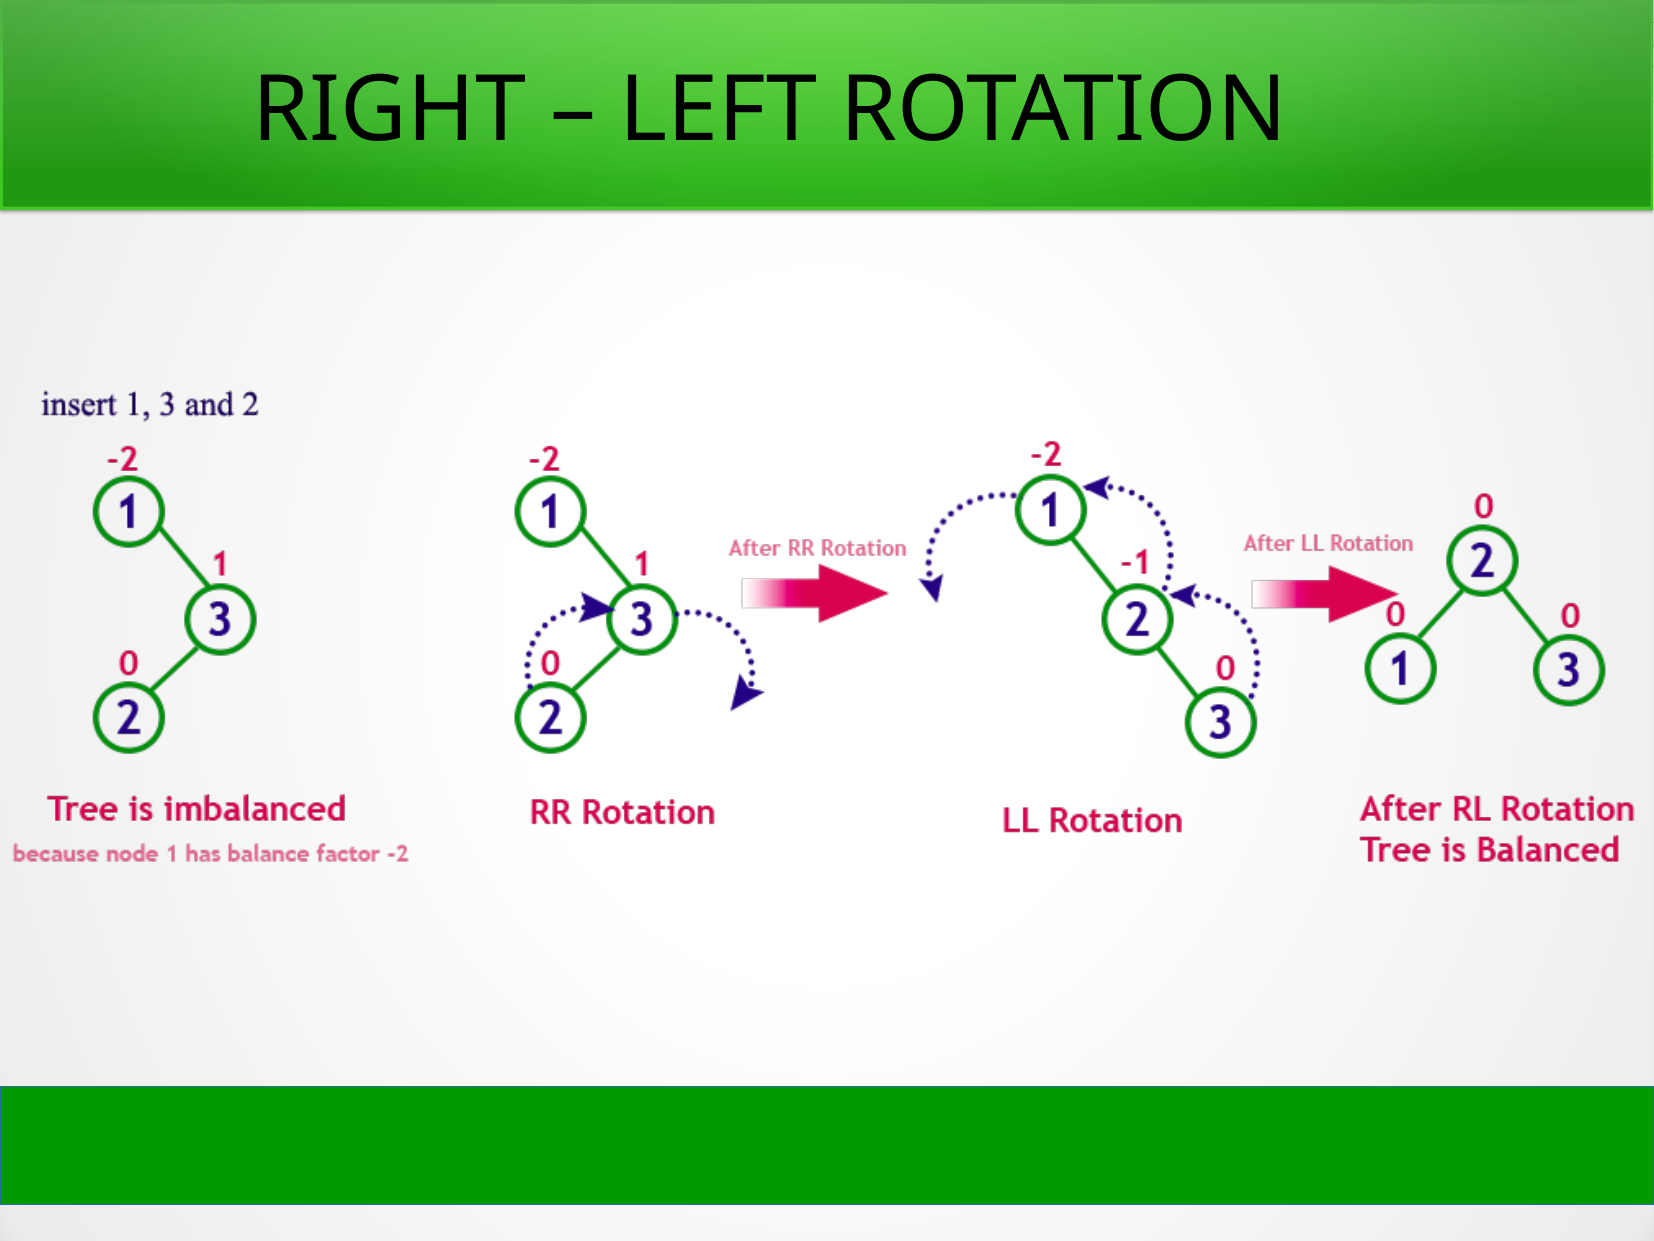

RIGHT – LEFT ROTATION
12/26/03
AVL Trees - Lecture 8
10